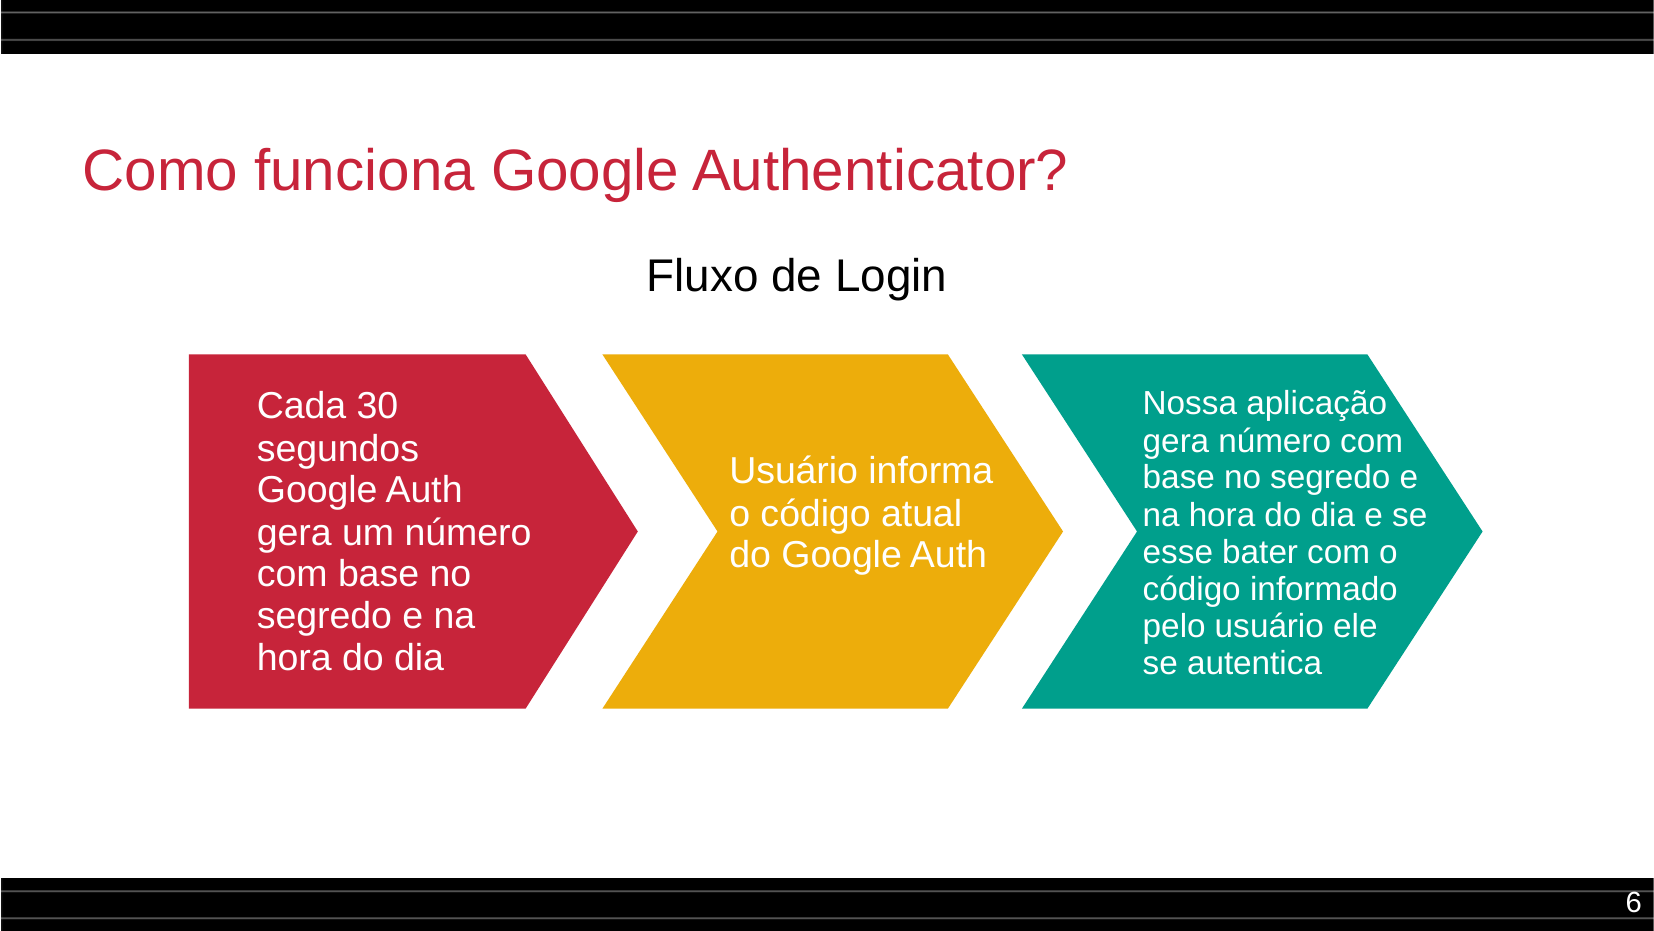

# Como funciona Google Authenticator?
Fluxo de Login
Cada 30 segundos Google Auth gera um número com base no segredo e na hora do dia
Nossa aplicação gera número com base no segredo e na hora do dia e se esse bater com o código informado pelo usuário ele se autentica
Usuário informa o código atual do Google Auth